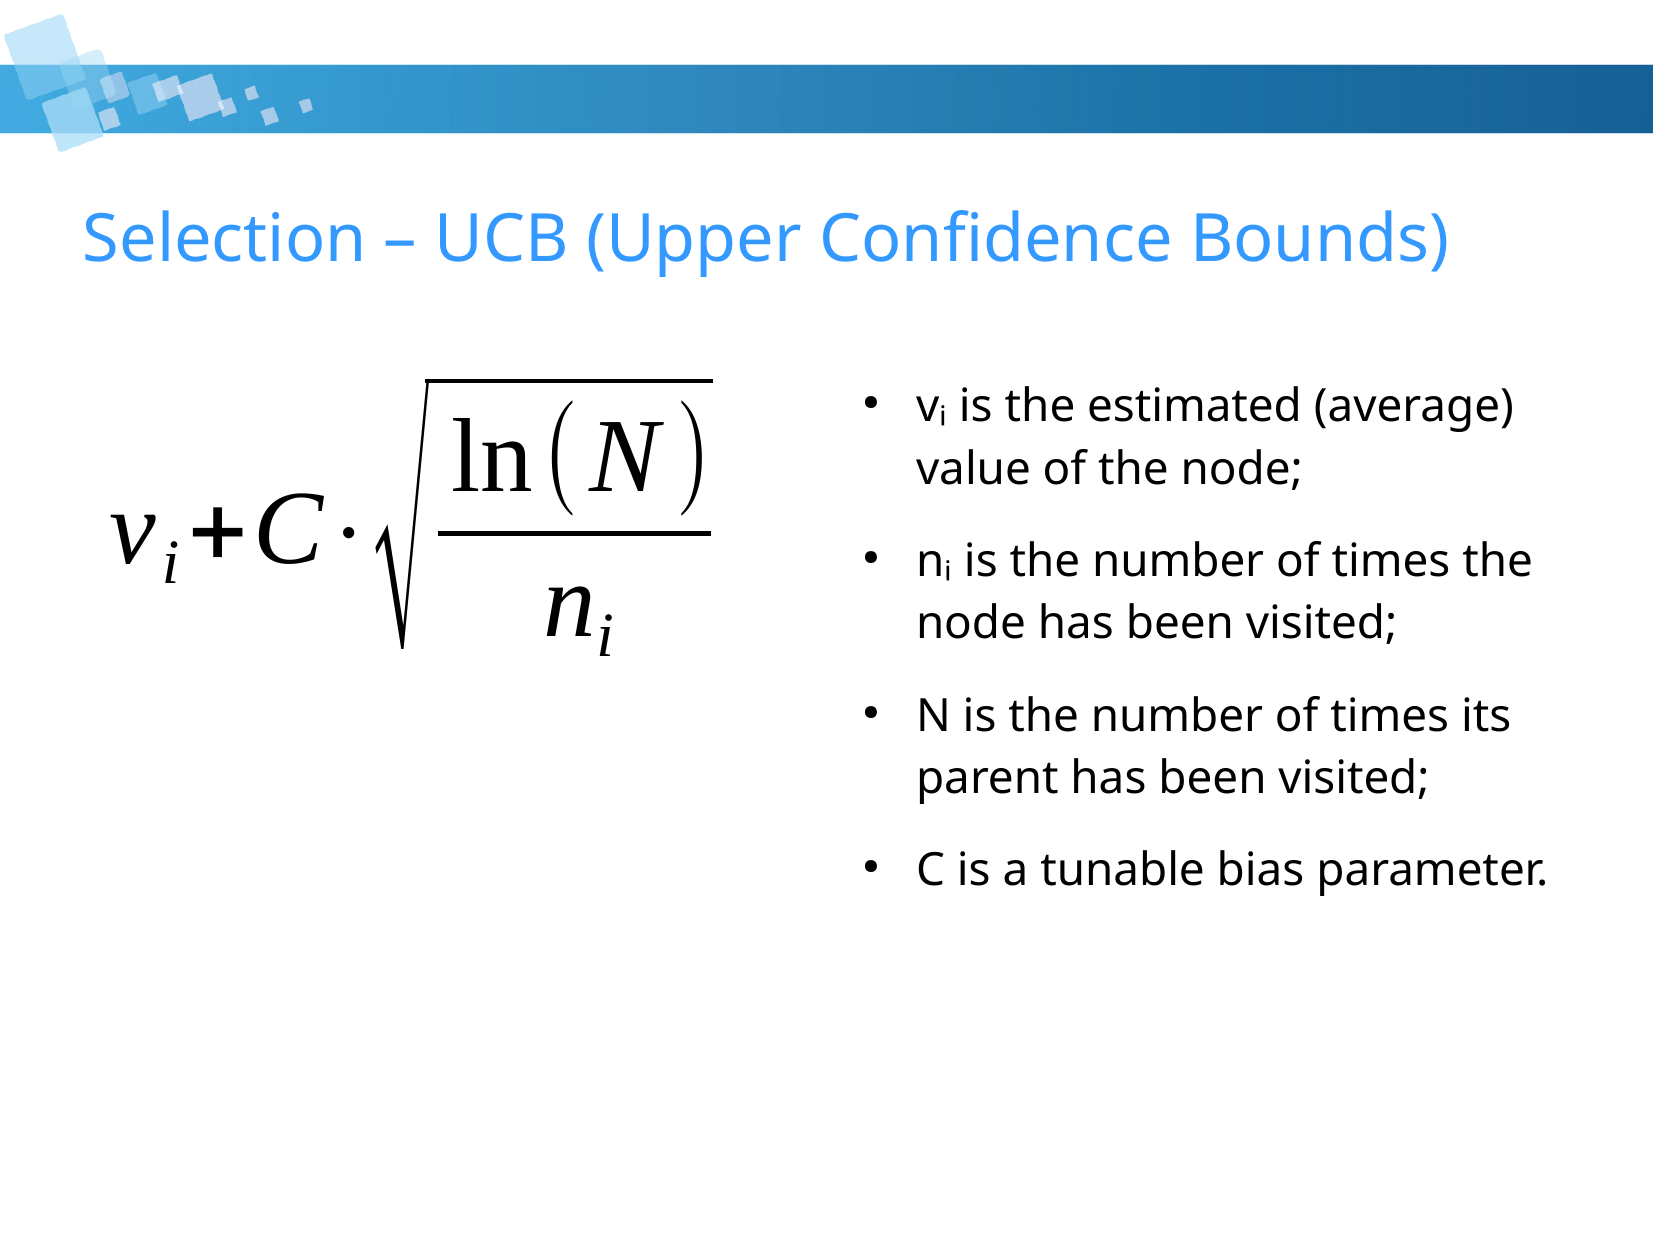

# Selection – UCB (Upper Confidence Bounds)
vᵢ is the estimated (average) value of the node;
nᵢ is the number of times the node has been visited;
N is the number of times its parent has been visited;
C is a tunable bias parameter.